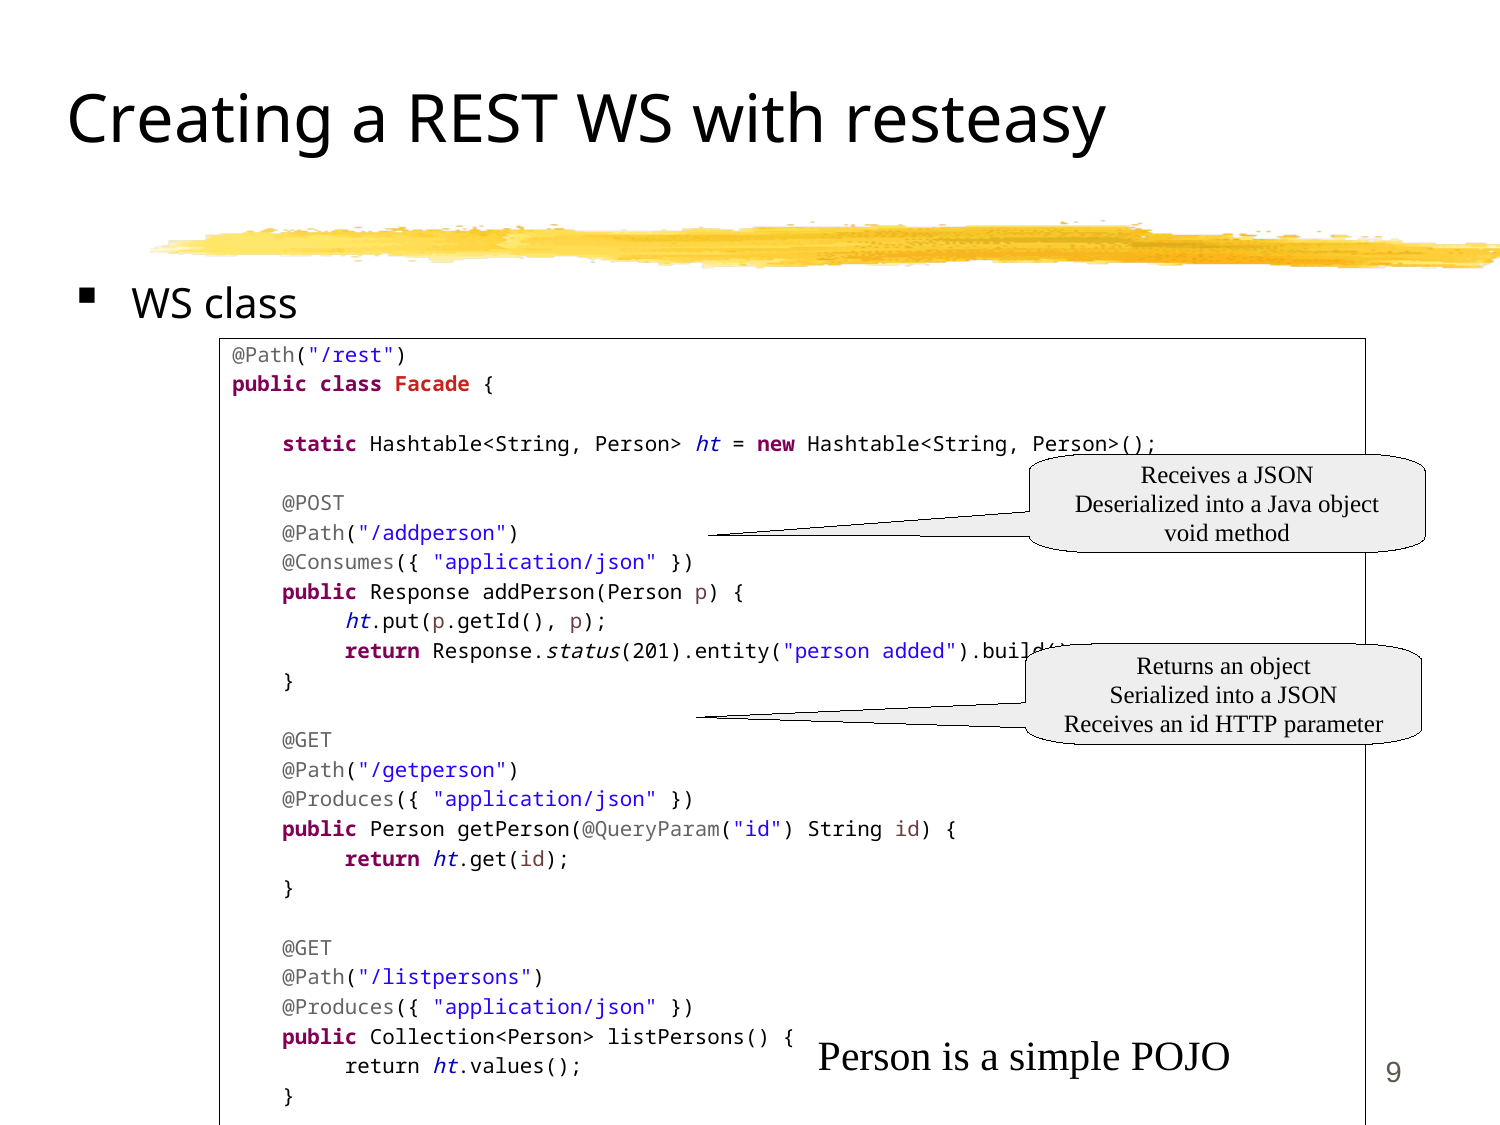

# Creating a REST WS with resteasy
WS class
 @Path("/rest")
 public class Facade {
 static Hashtable<String, Person> ht = new Hashtable<String, Person>();
 @POST
 @Path("/addperson")
 @Consumes({ "application/json" })
 public Response addPerson(Person p) {
 ht.put(p.getId(), p);
 return Response.status(201).entity("person added").build();
 }
 @GET
 @Path("/getperson")
 @Produces({ "application/json" })
 public Person getPerson(@QueryParam("id") String id) {
 return ht.get(id);
 }
 @GET
 @Path("/listpersons")
 @Produces({ "application/json" })
 public Collection<Person> listPersons() {
 return ht.values();
 }
 }
Receives a JSON
Deserialized into a Java object
void method
Returns an object
Serialized into a JSON
Receives an id HTTP parameter
Person is a simple POJO